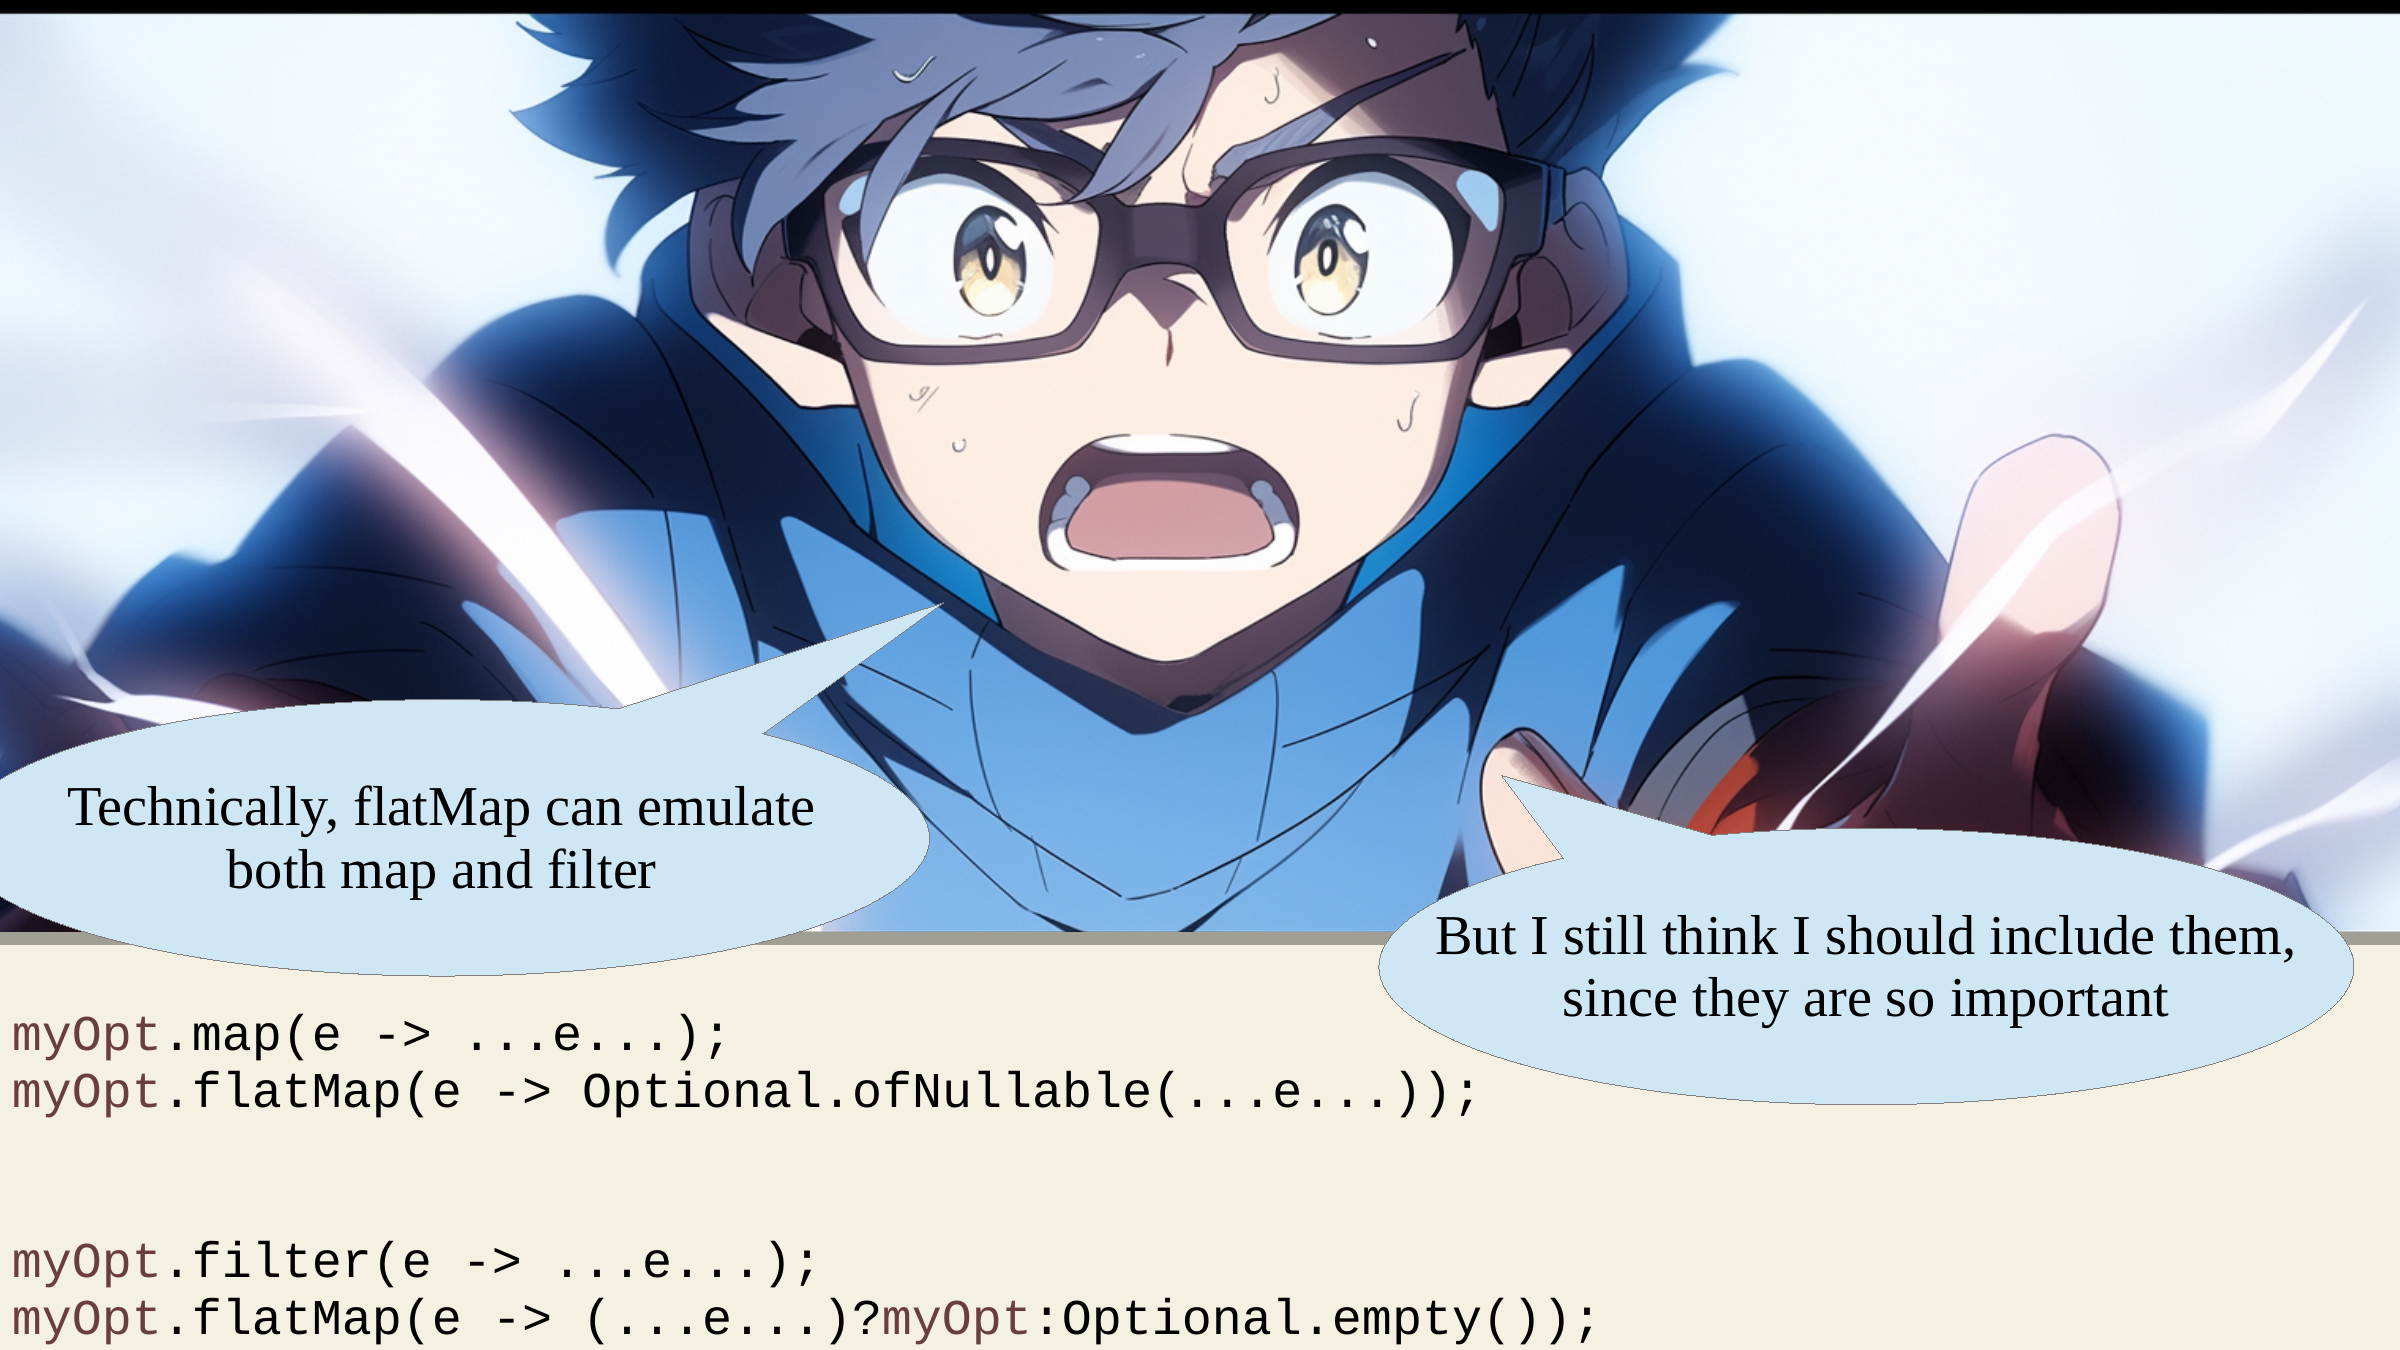

Technically, flatMap can emulate
both map and filter
But I still think I should include them,
since they are so important
myOpt.map(e -> ...e...);
myOpt.flatMap(e -> Optional.ofNullable(...e...));
myOpt.filter(e -> ...e...);
myOpt.flatMap(e -> (...e...)?myOpt:Optional.empty());